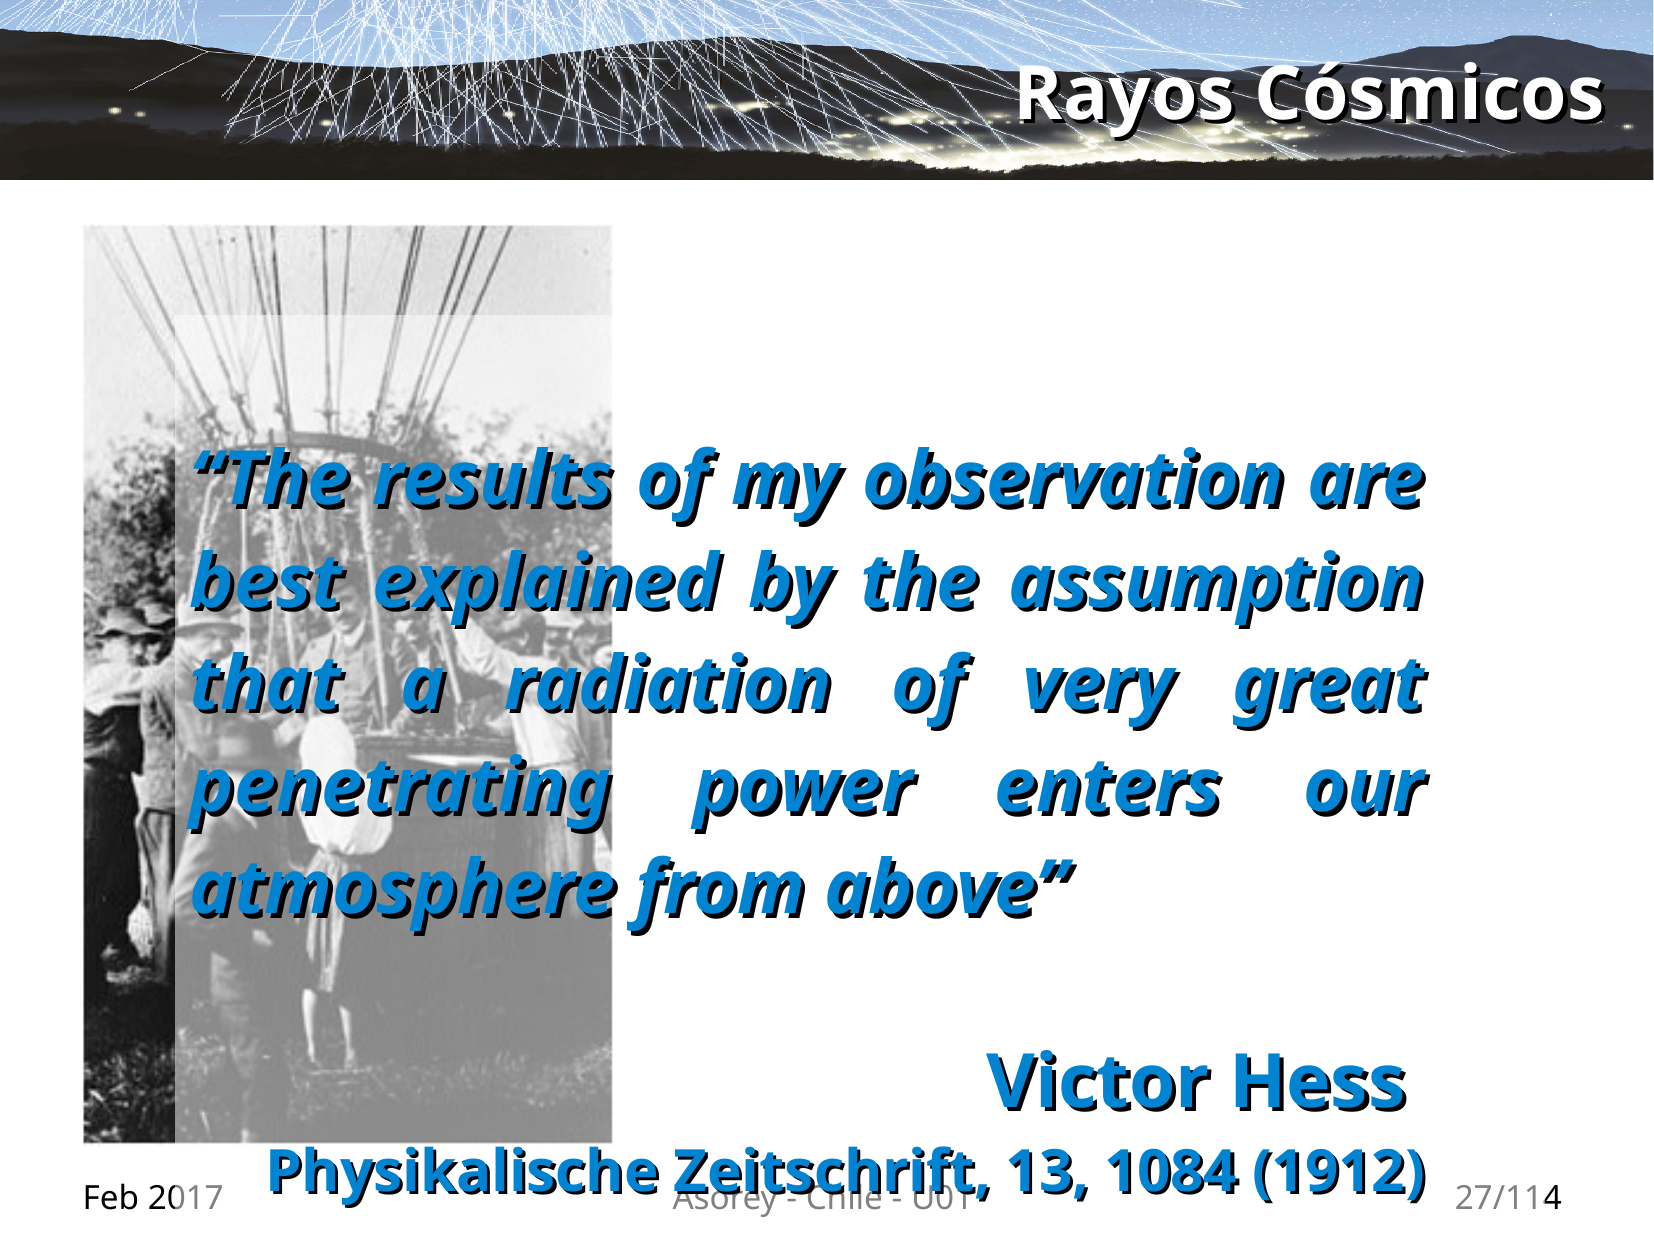

# Rayos Cósmicos
“The results of my observation are best explained by the assumption that a radiation of very great penetrating power enters our atmosphere from above”
Victor Hess
Physikalische Zeitschrift, 13, 1084 (1912)
Feb 2017
Asorey - Chile - U01
27